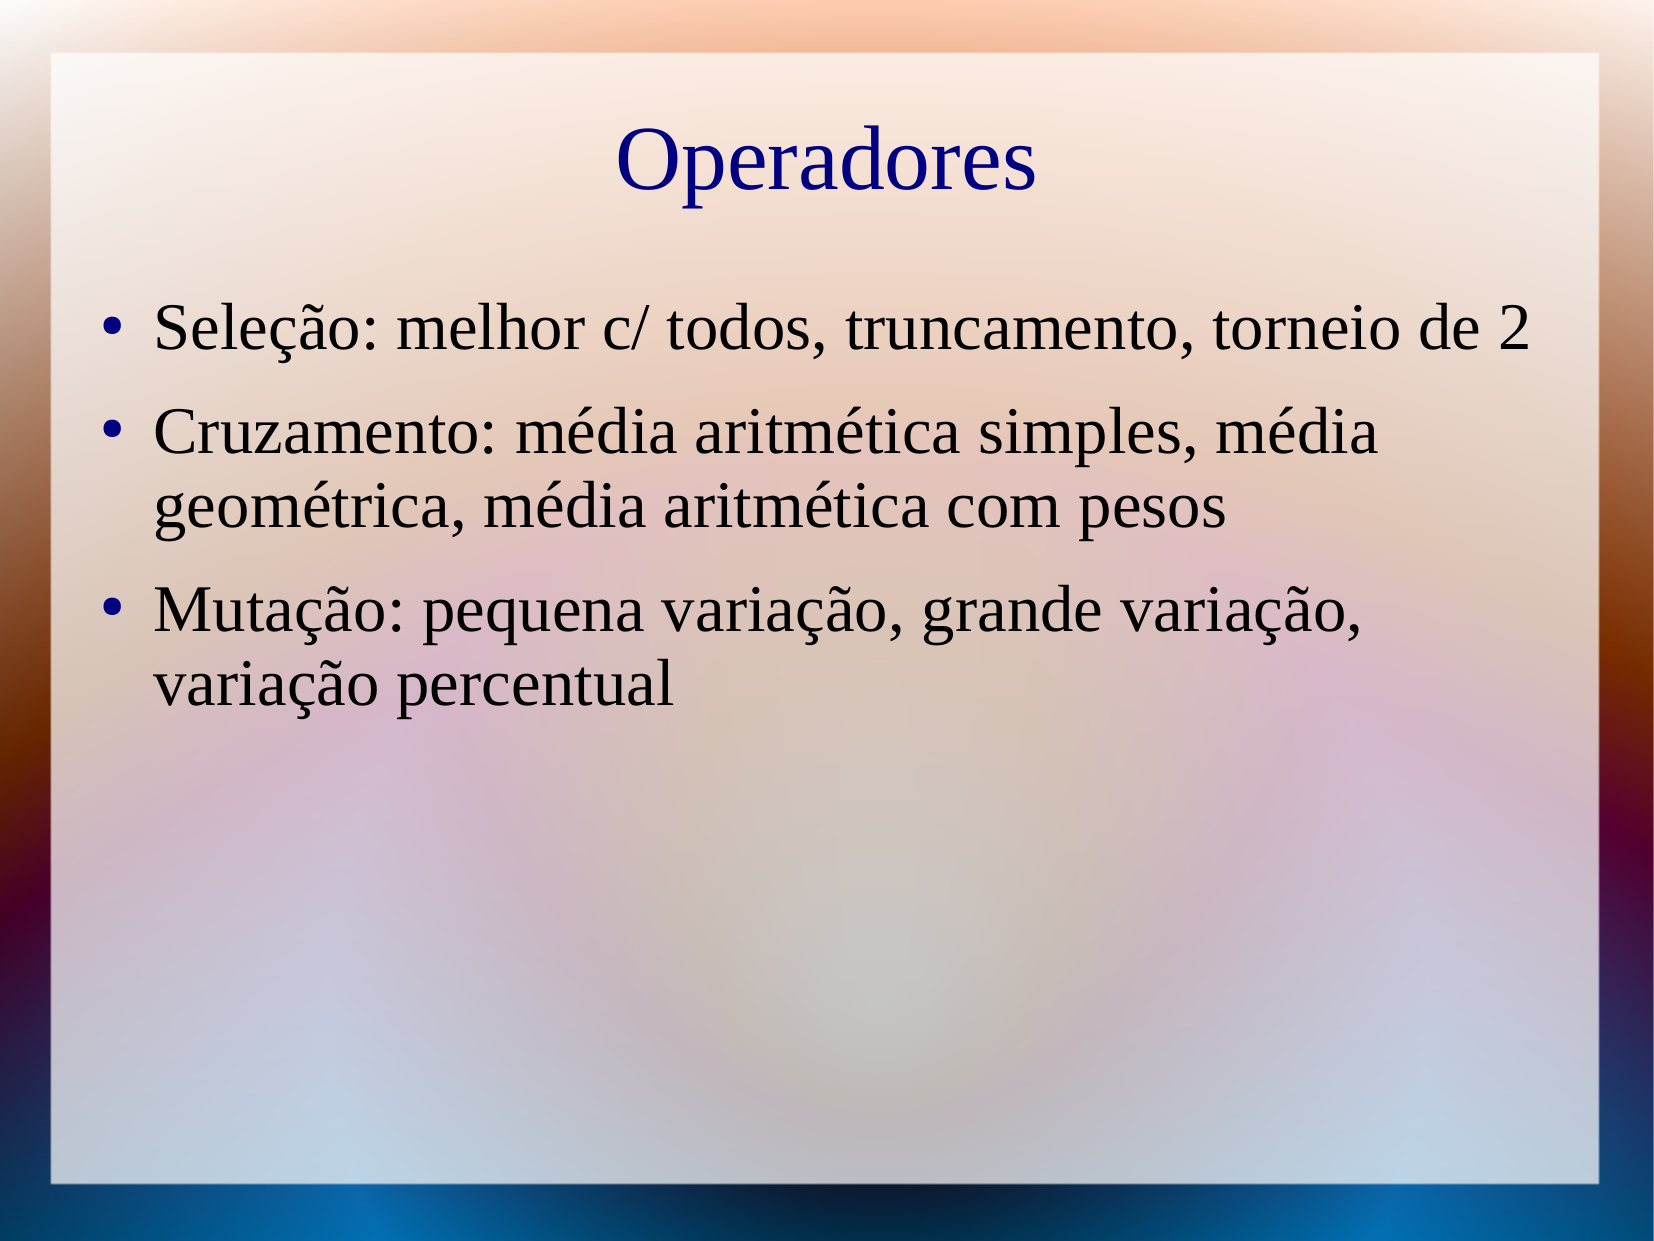

# Operadores
Seleção: melhor c/ todos, truncamento, torneio de 2
Cruzamento: média aritmética simples, média geométrica, média aritmética com pesos
Mutação: pequena variação, grande variação, variação percentual